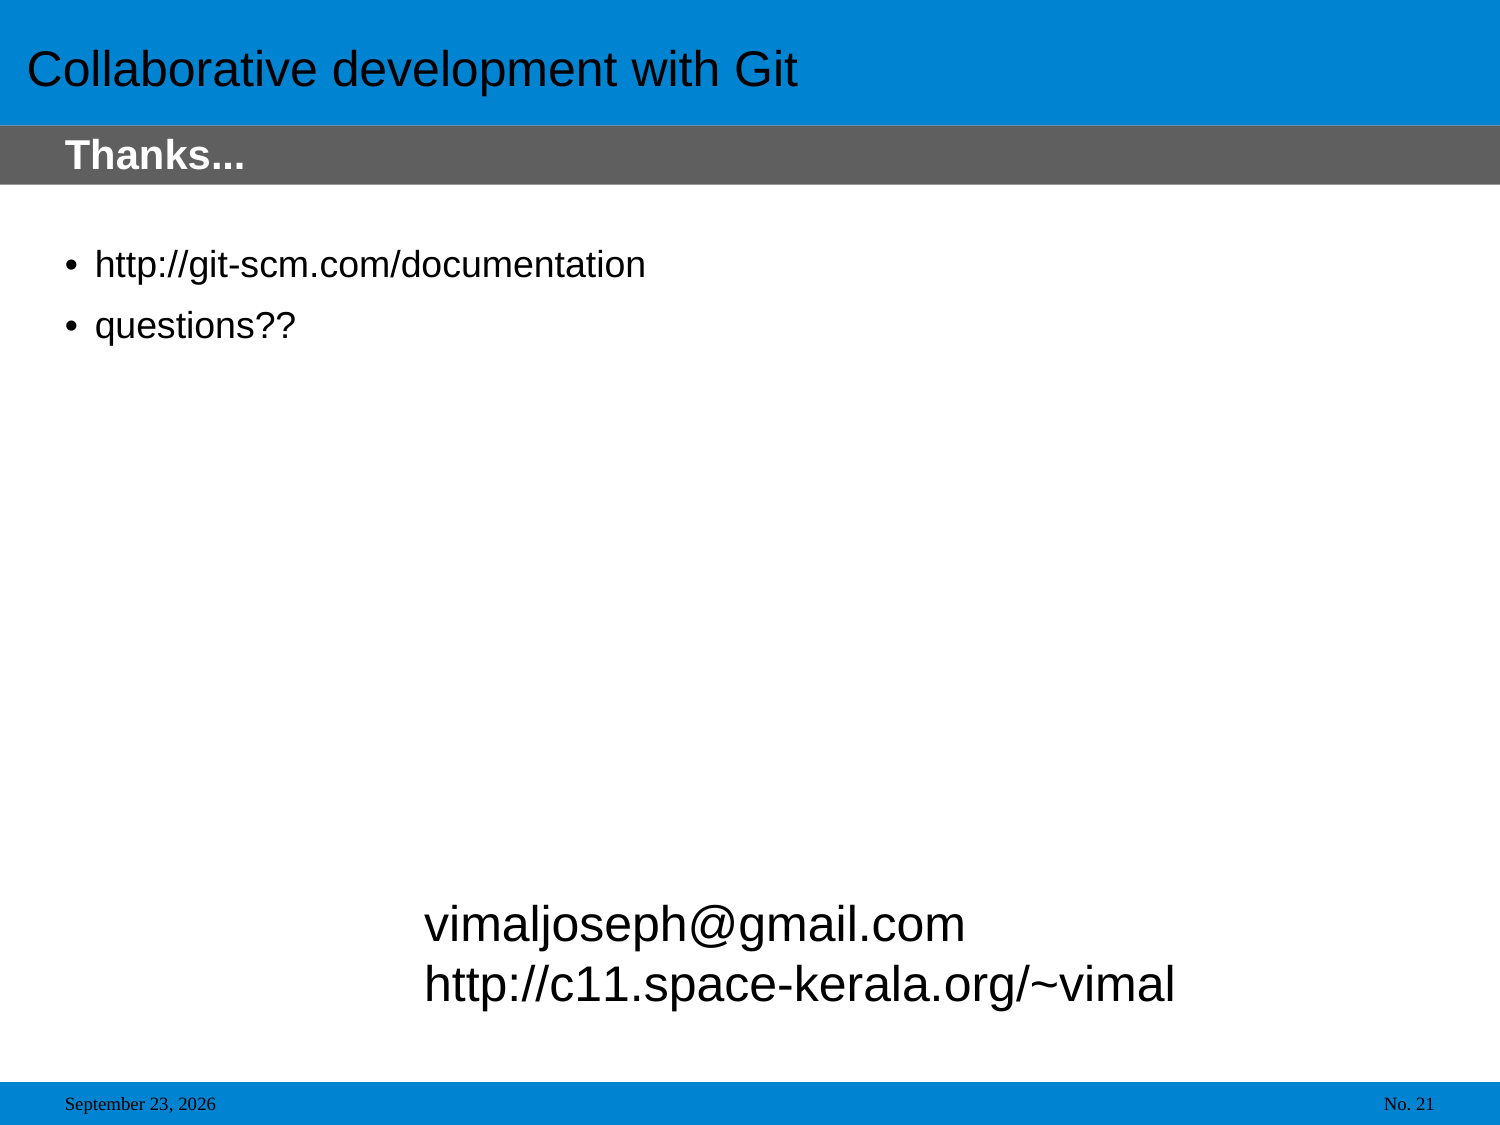

# Thanks...
http://git-scm.com/documentation
questions??
vimaljoseph@gmail.com
http://c11.space-kerala.org/~vimal
21